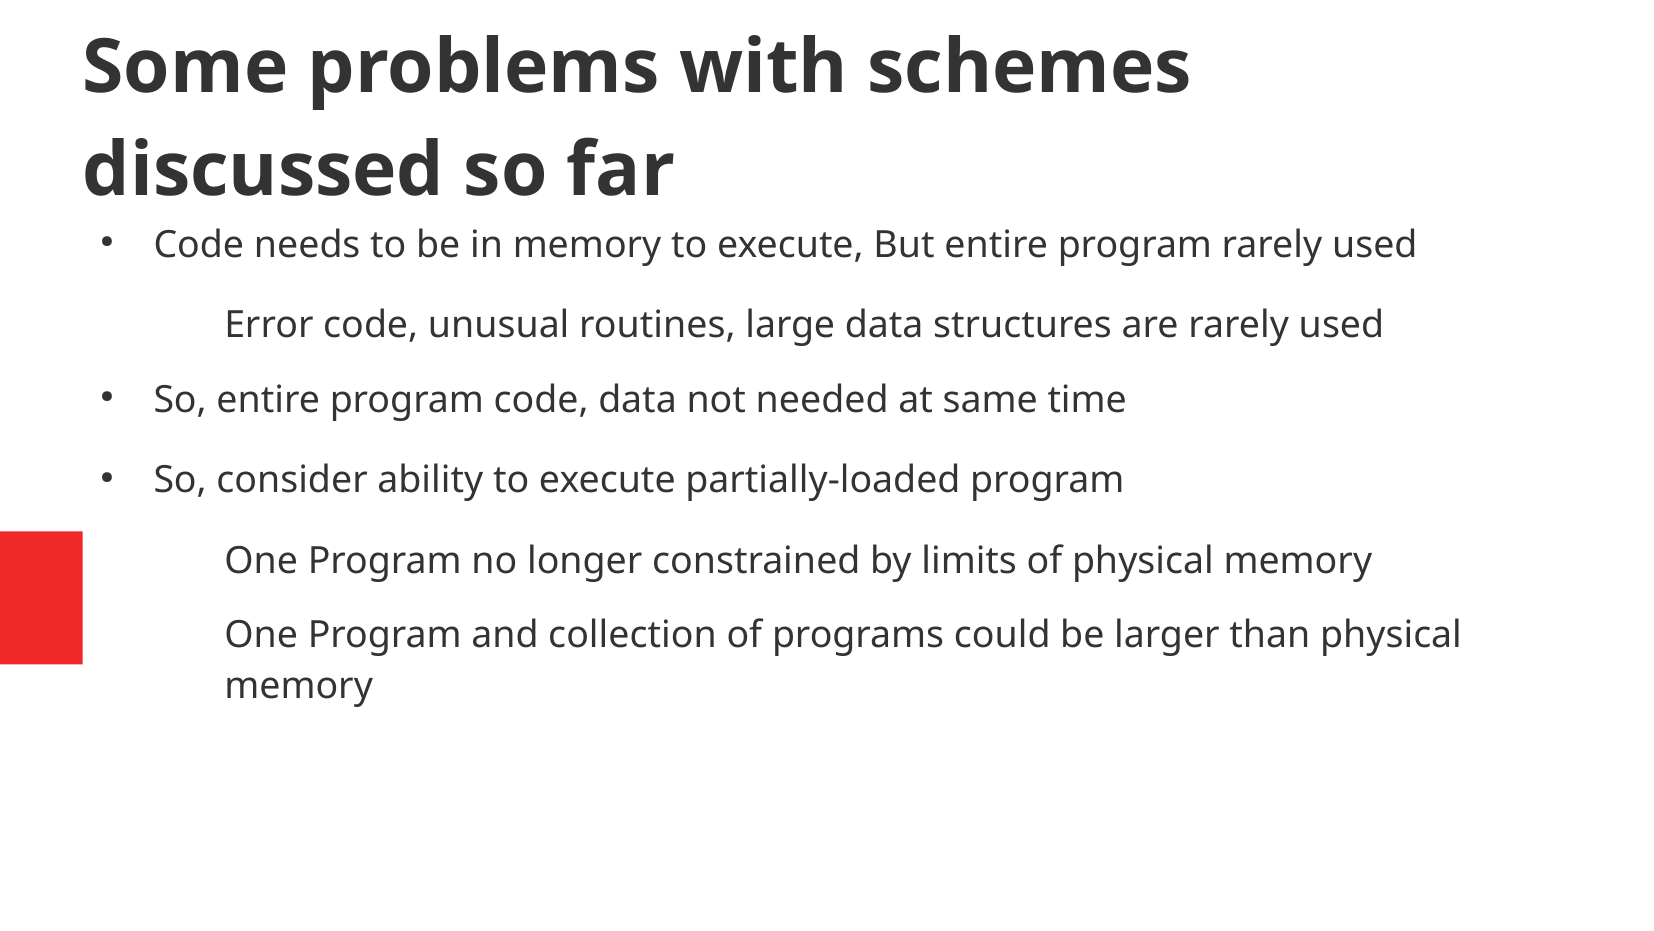

# Some problems with schemes discussed so far
Code needs to be in memory to execute, But entire program rarely used
Error code, unusual routines, large data structures are rarely used
So, entire program code, data not needed at same time
So, consider ability to execute partially-loaded program
One Program no longer constrained by limits of physical memory
One Program and collection of programs could be larger than physical memory